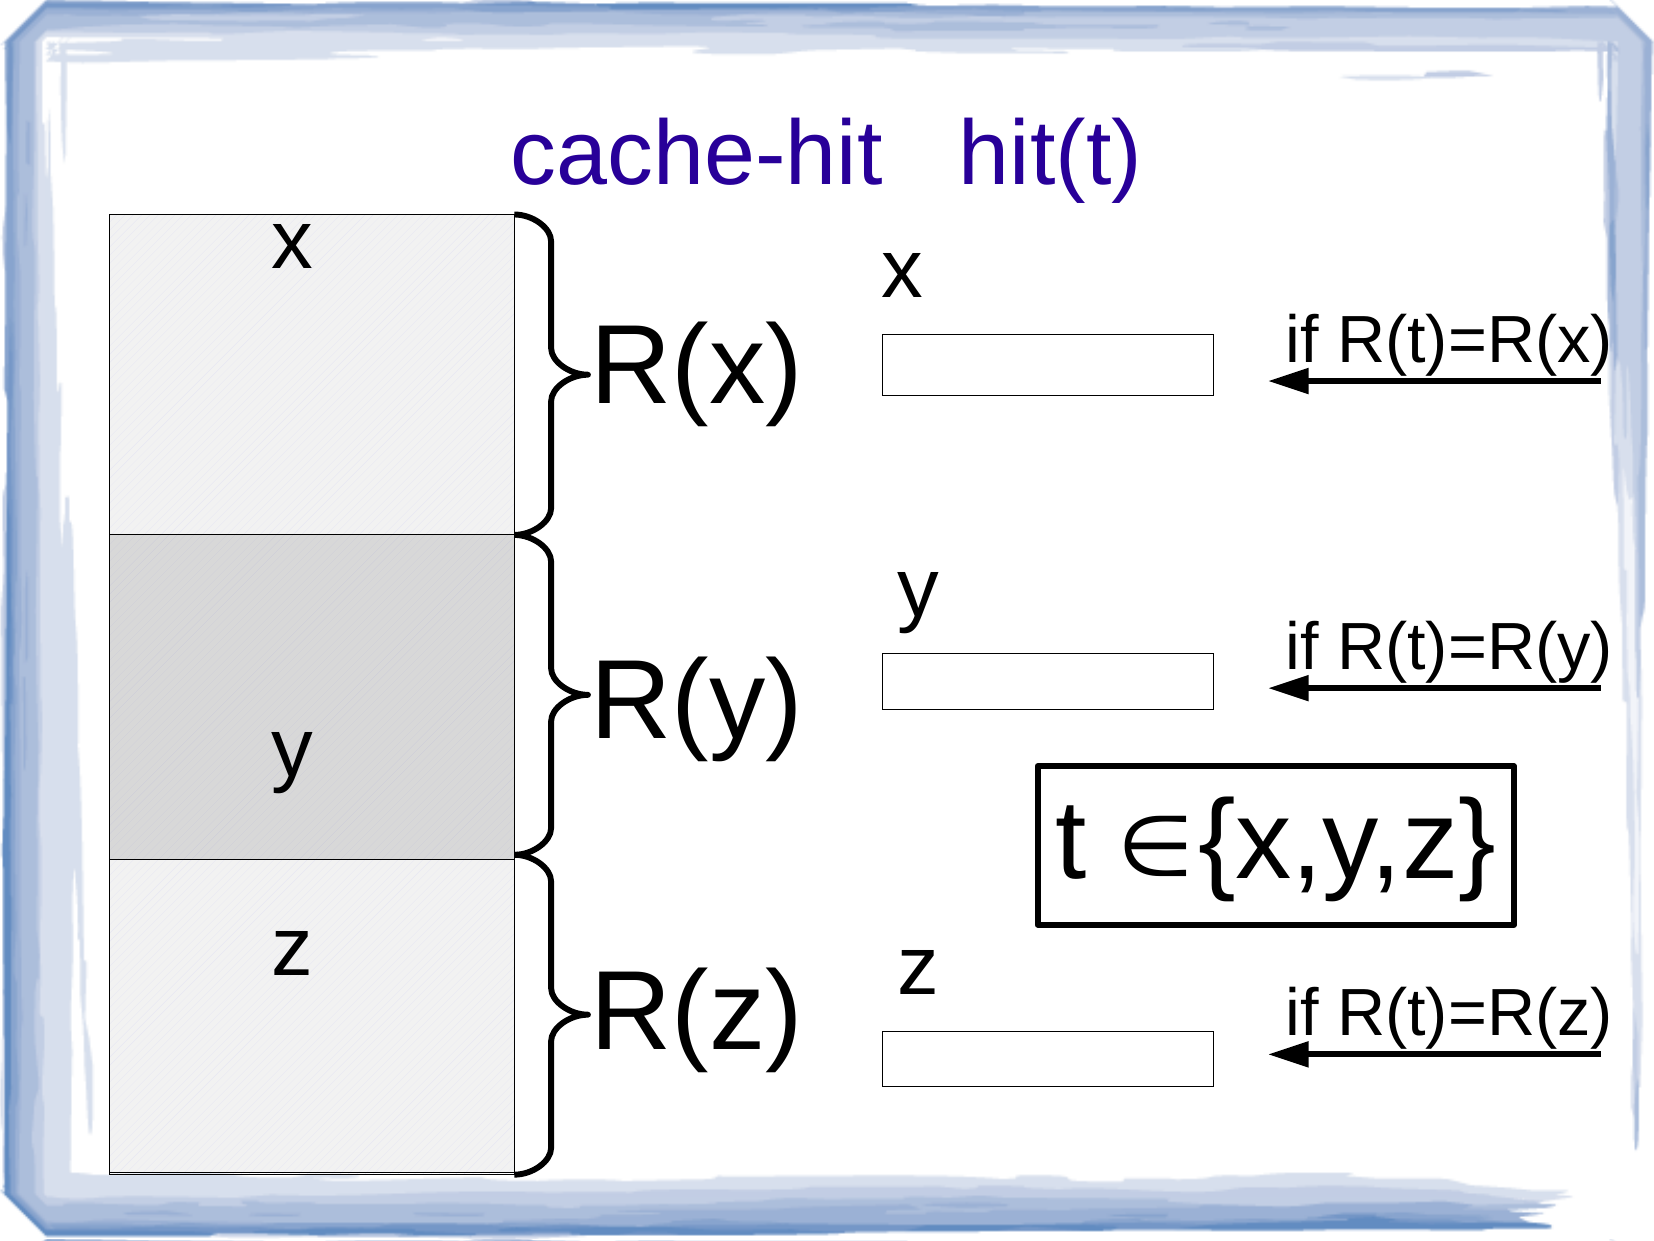

# cache-hit hit(t)
x
x
R(x)
if R(t)=R(x)
y
if R(t)=R(y)
R(y)
y
t {x,y,z}
z
z
R(z)
if R(t)=R(z)